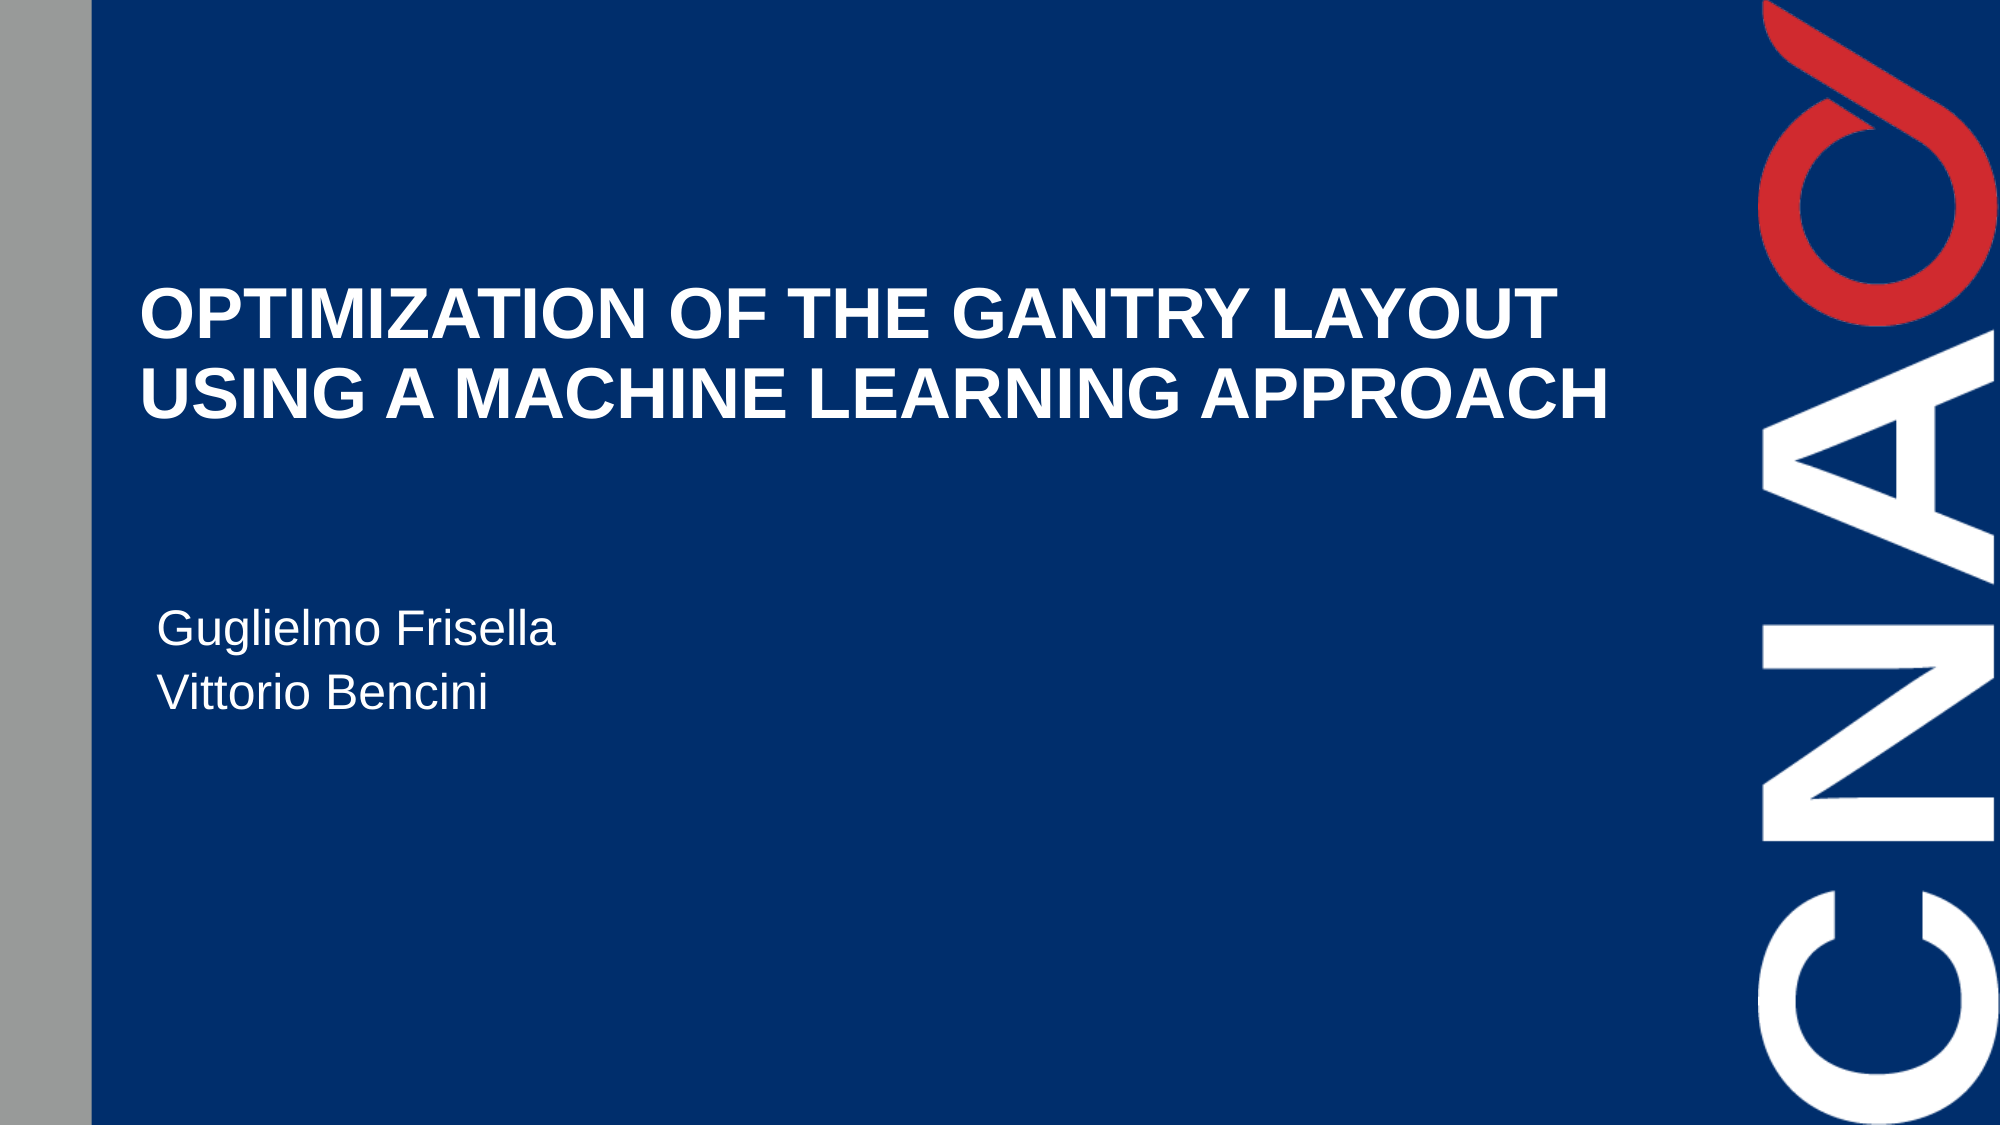

# OPTIMIZATION OF THE GANTRY LAYOUT USING A MACHINE LEARNING APPROACH
Guglielmo Frisella
Vittorio Bencini